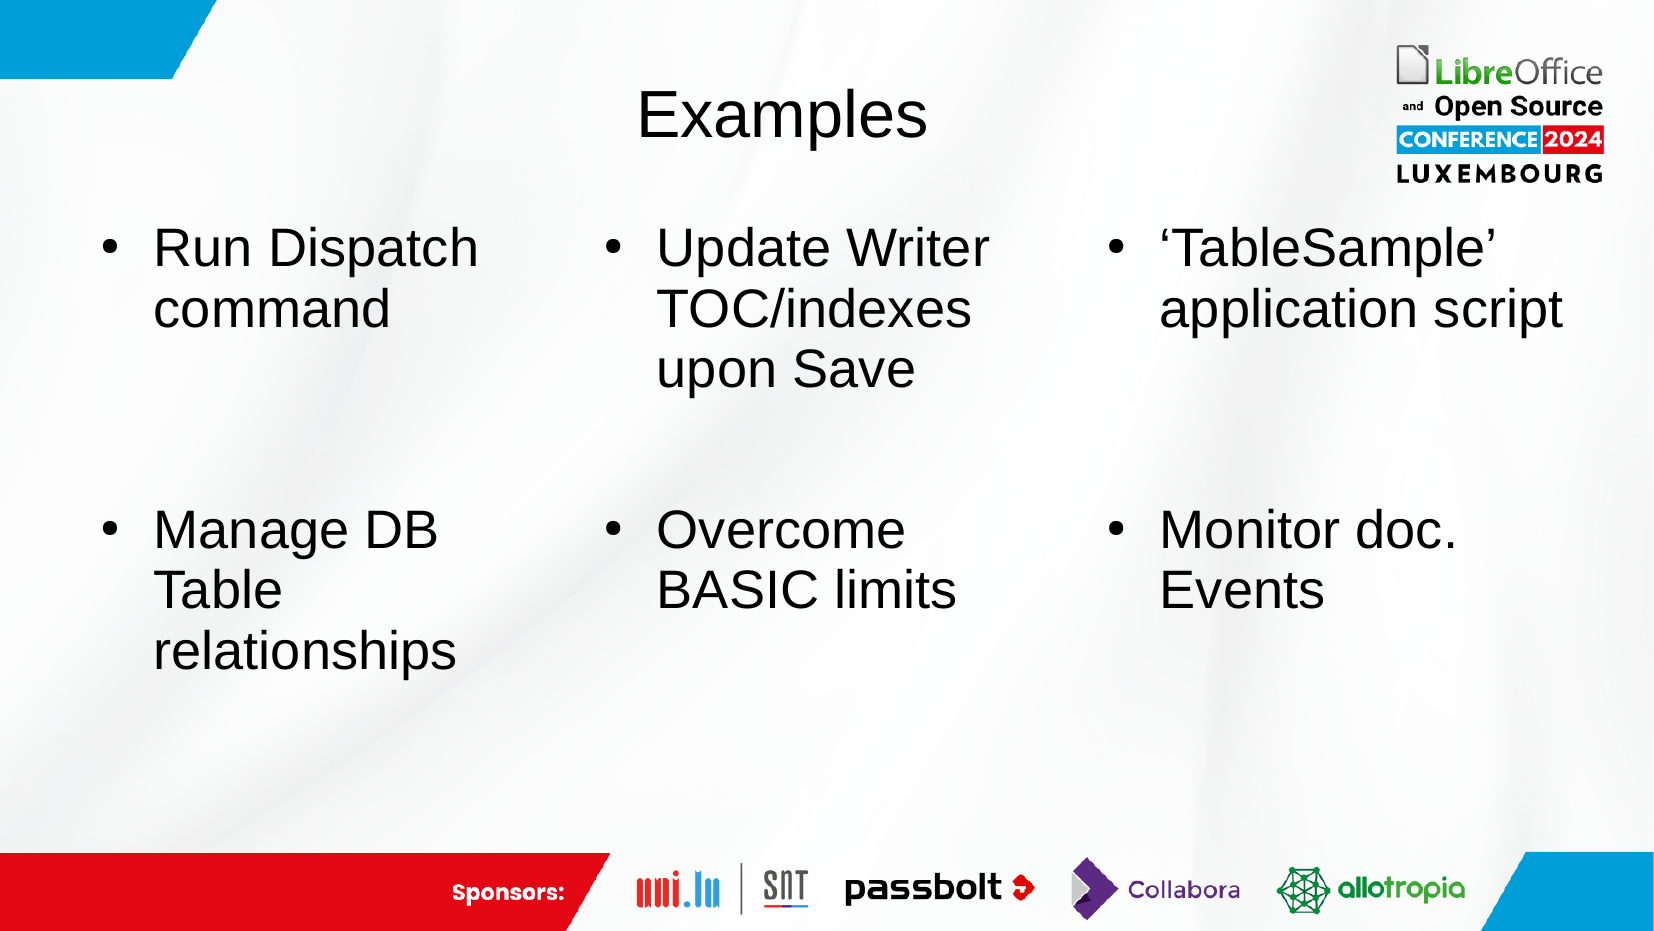

# Examples
Run Dispatch command
Update Writer TOC/indexes upon Save
‘TableSample’ application script
Manage DB Table relationships
Overcome BASIC limits
Monitor doc. Events